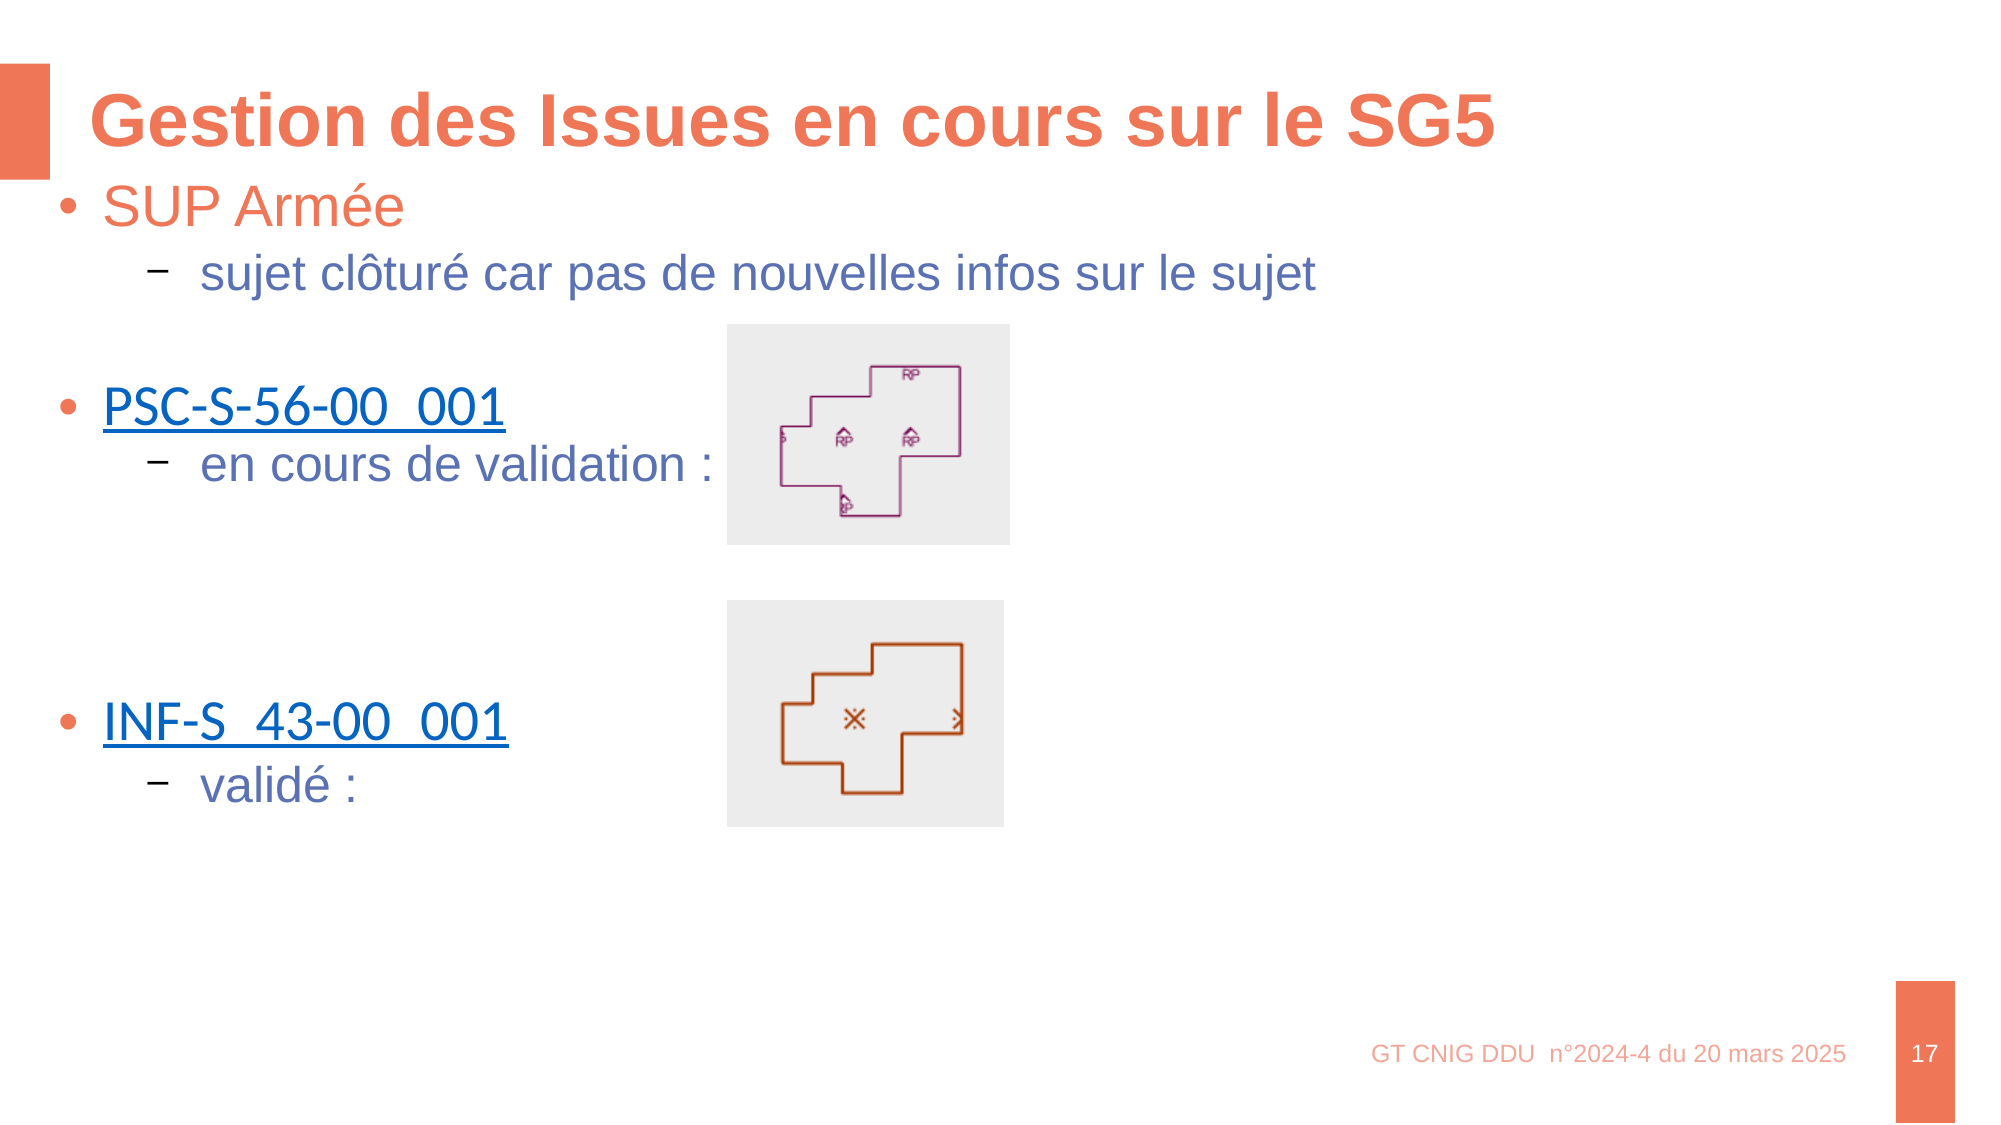

# Gestion des Issues en cours sur le SG5
SUP Armée
sujet clôturé car pas de nouvelles infos sur le sujet
PSC-S-56-00_001
en cours de validation :
INF-S_43-00_001
validé :
17
GT CNIG DDU n°2024-4 du 20 mars 2025